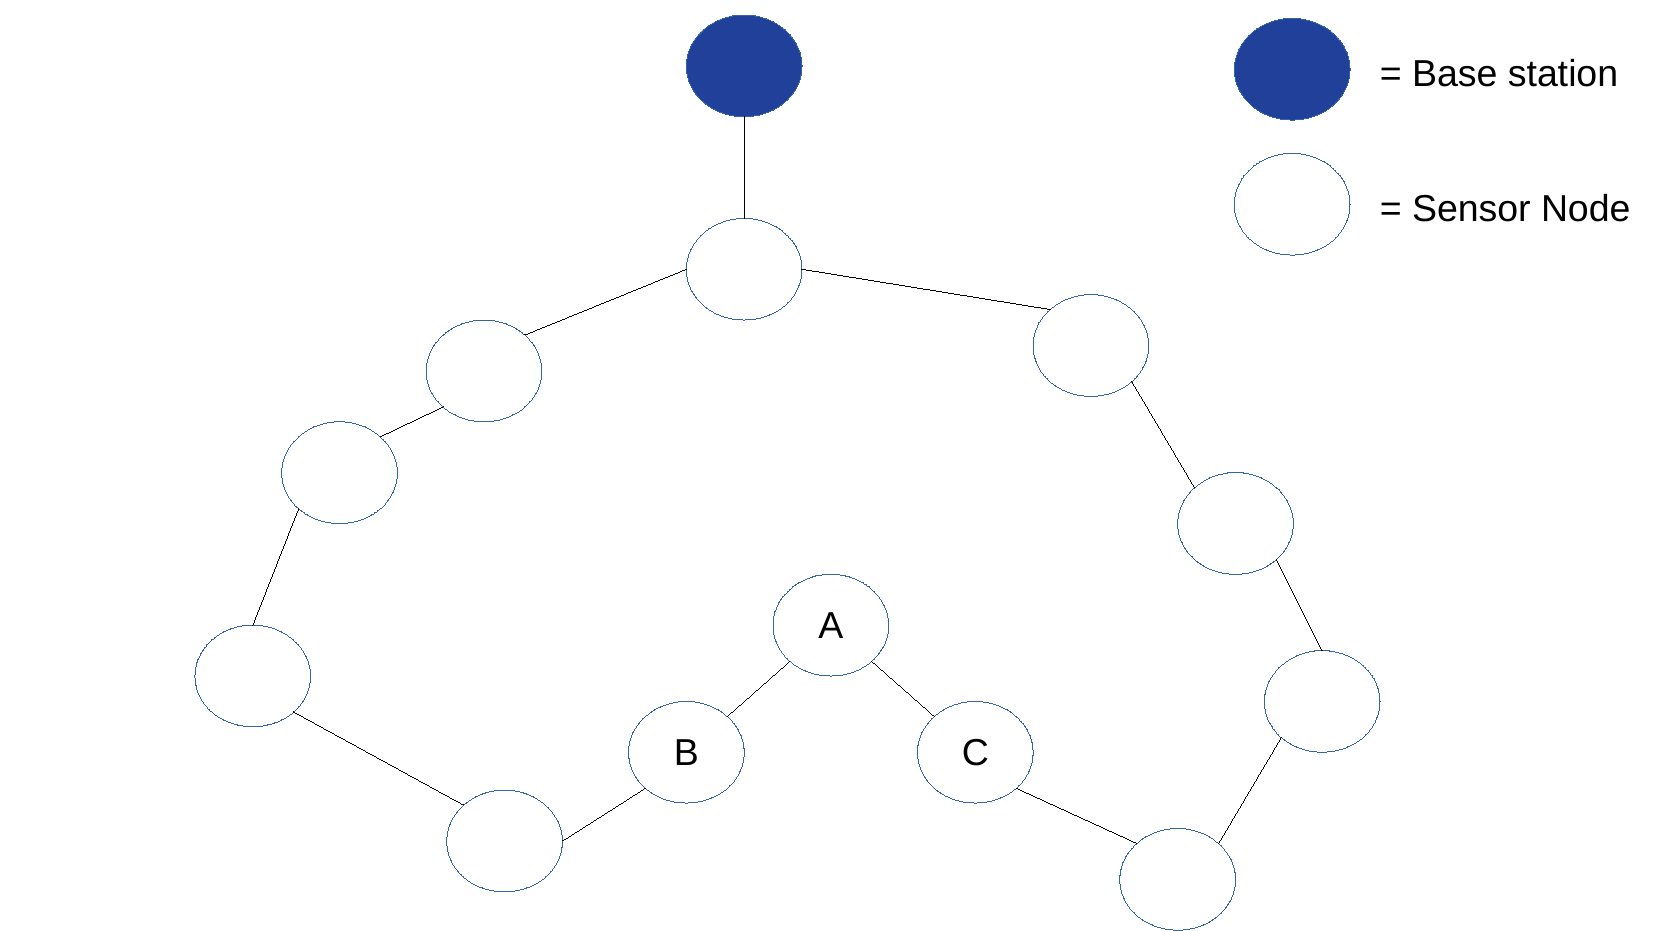

= Base station
= Sensor Node
A
B
C